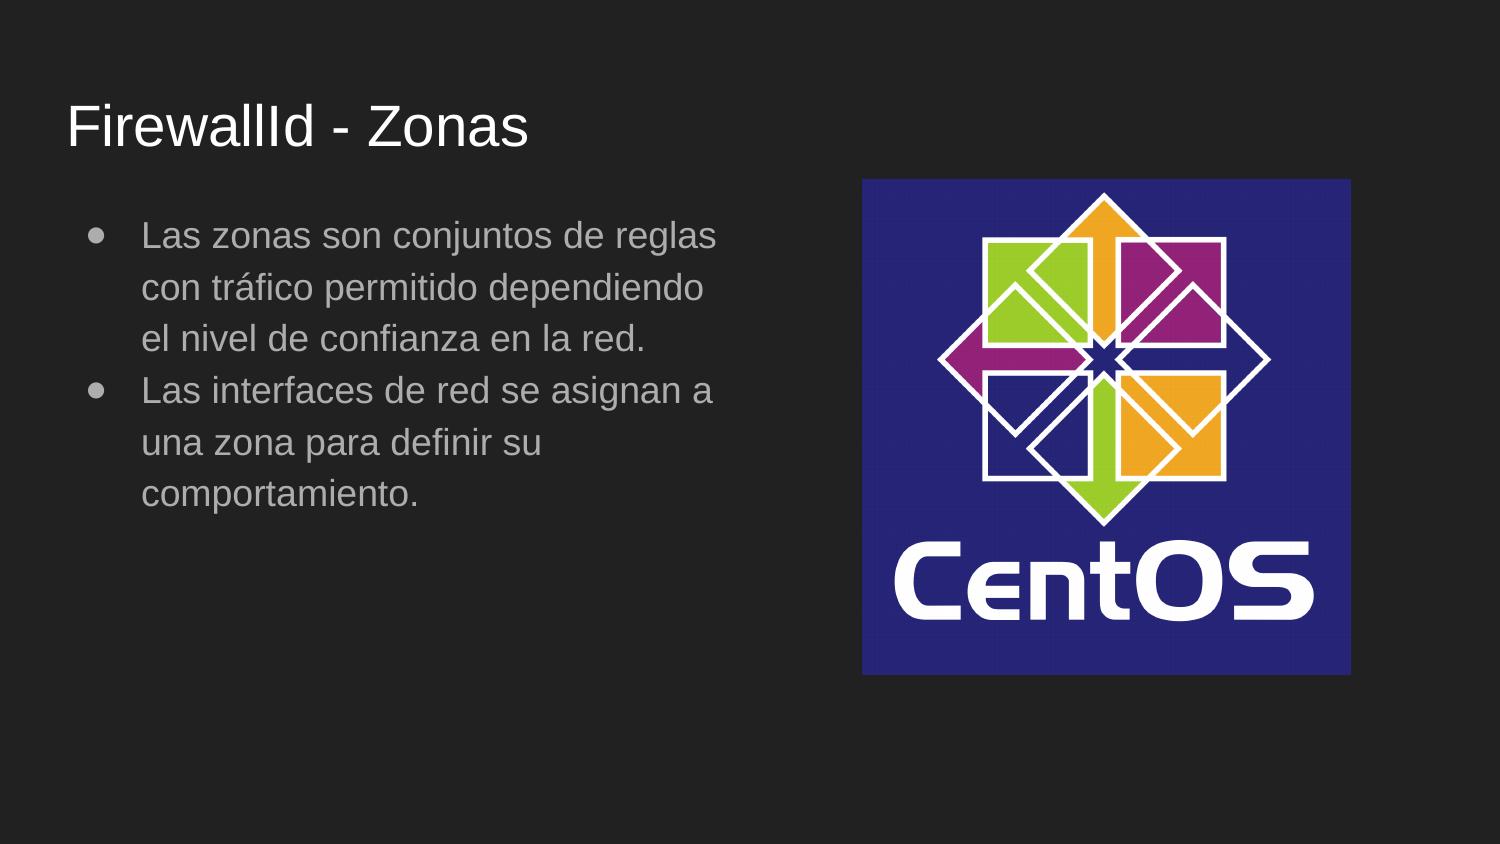

# FirewallId - Zonas
Las zonas son conjuntos de reglas con tráfico permitido dependiendo el nivel de confianza en la red.
Las interfaces de red se asignan a una zona para definir su comportamiento.